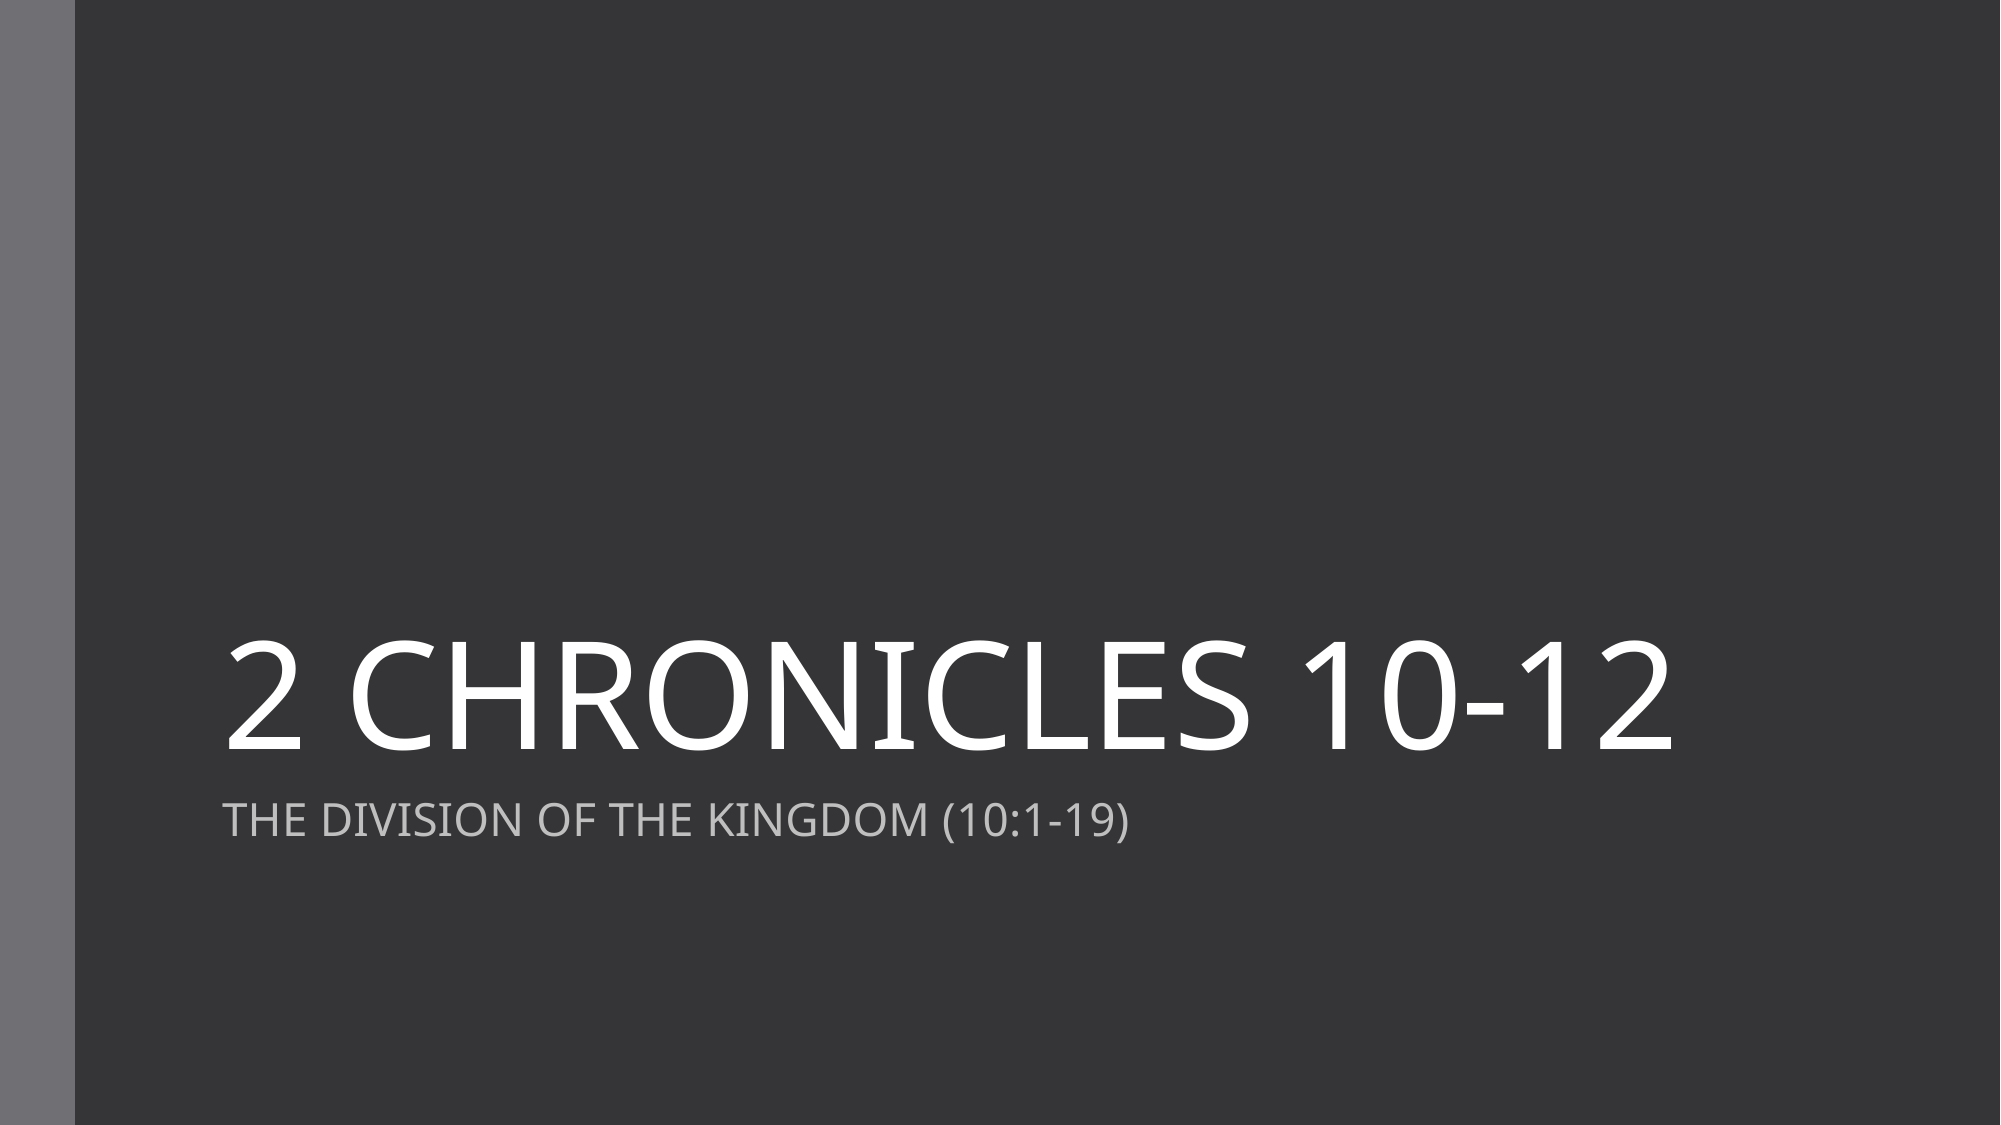

# 2 CHRONICLES 10-12
THE DIVISION OF THE KINGDOM (10:1-19)